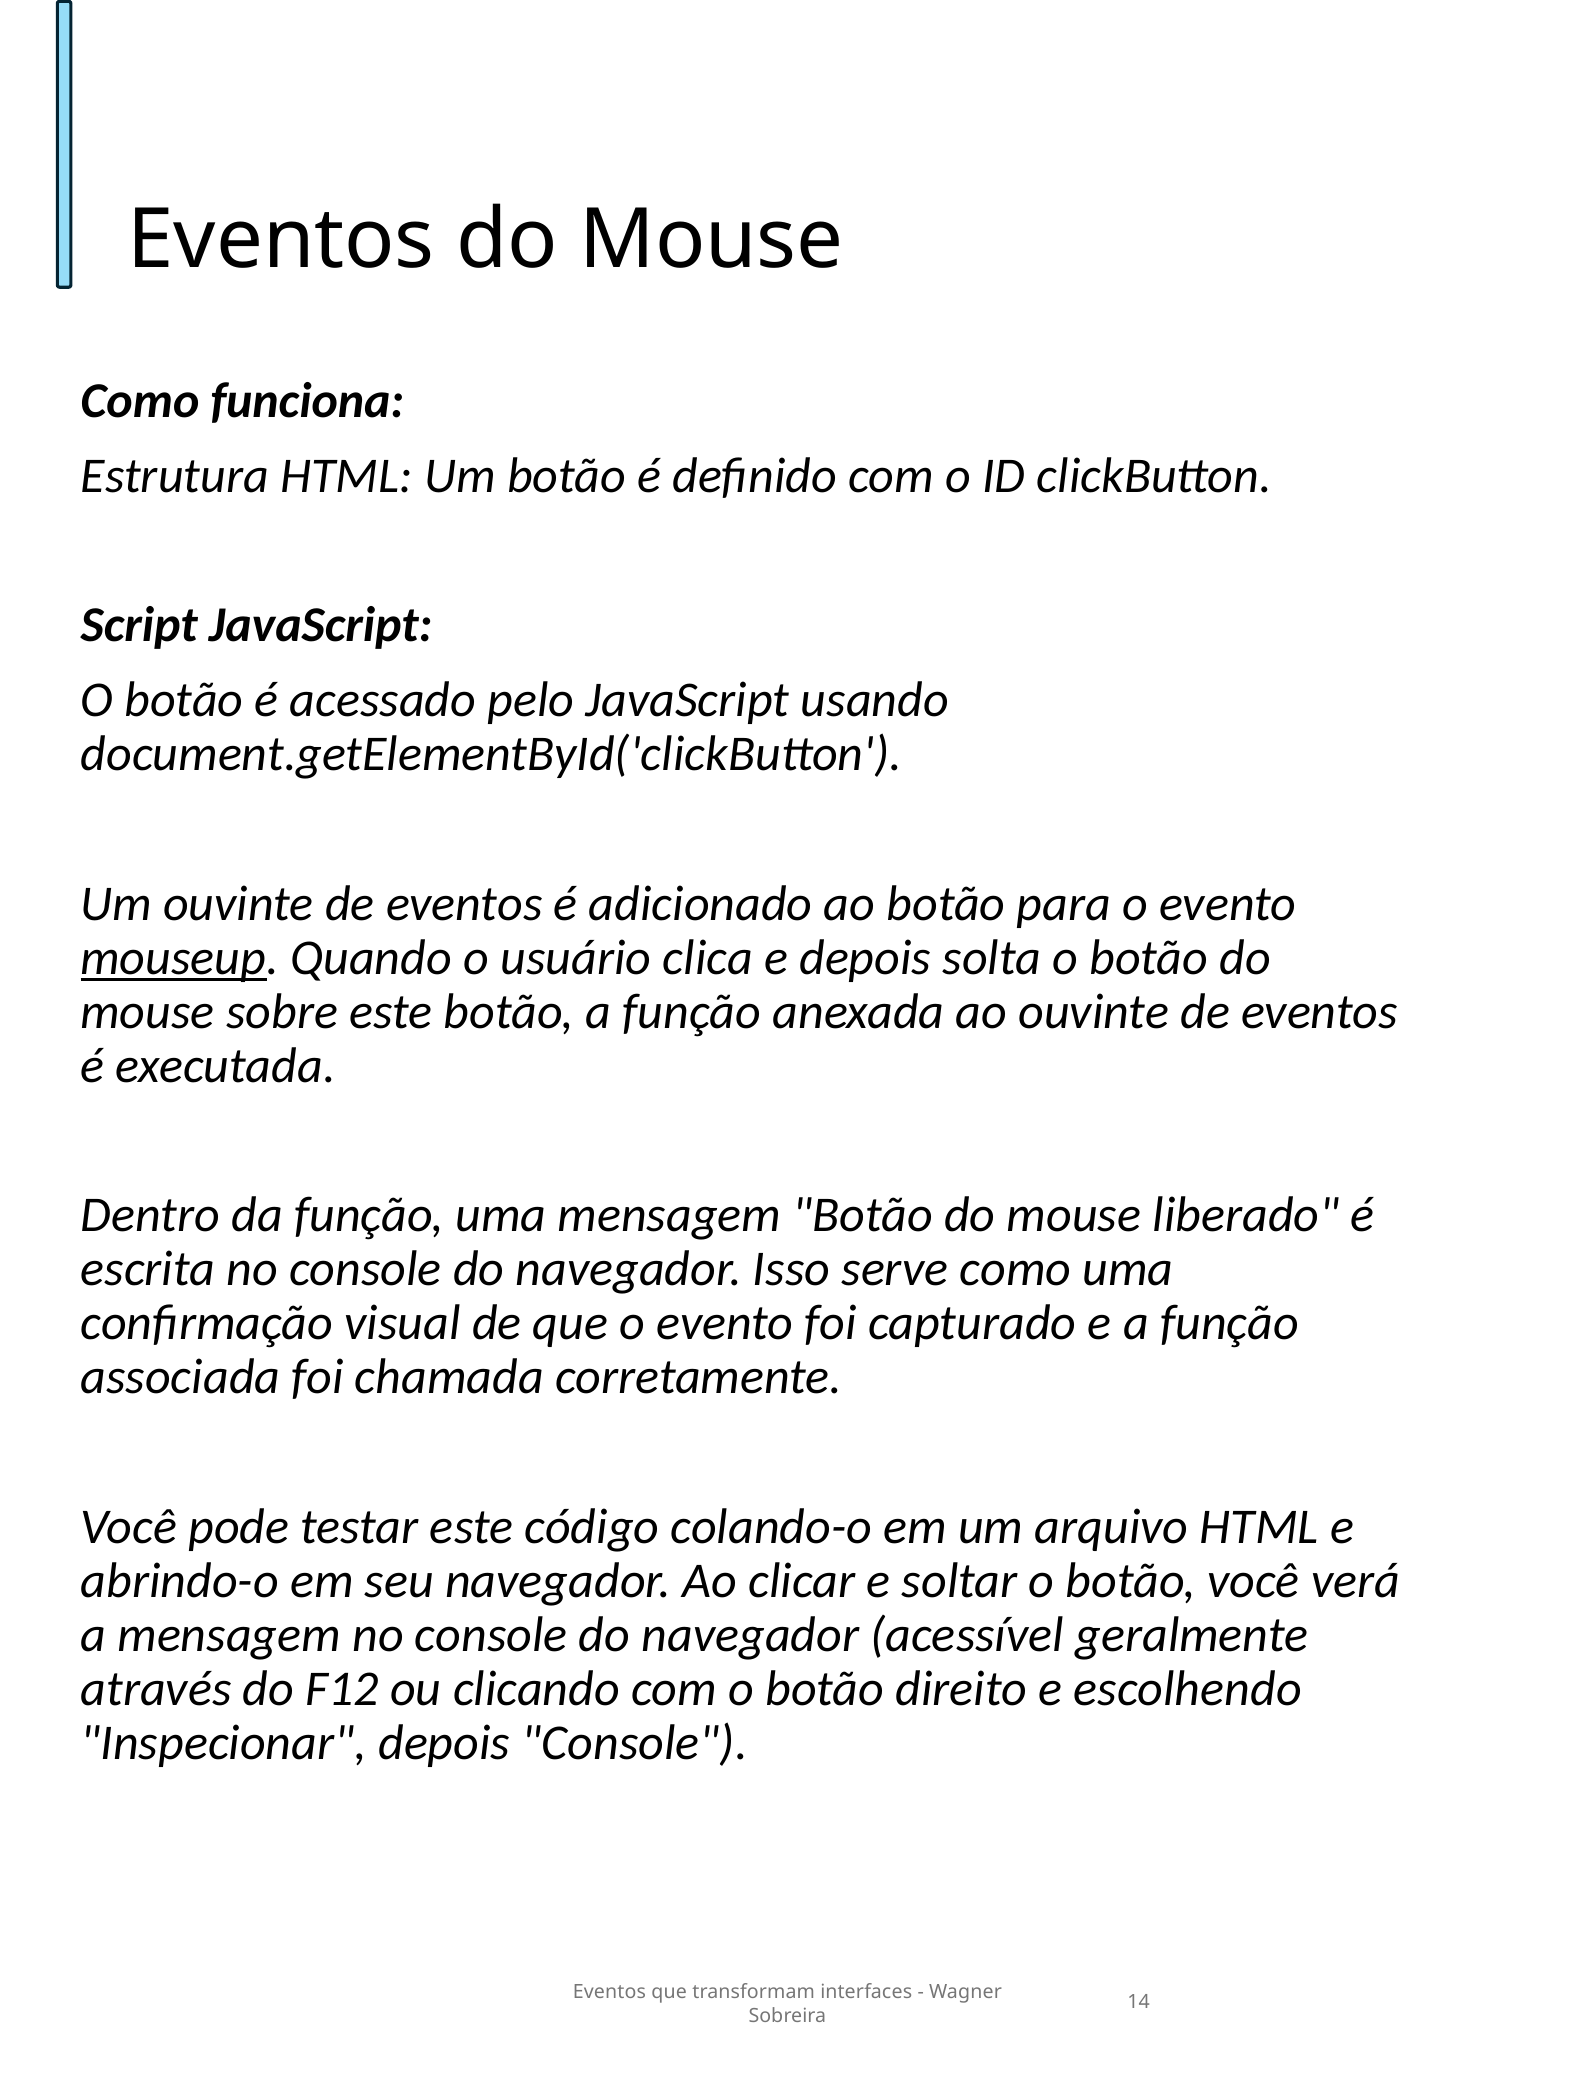

Eventos do Mouse
Como funciona:
Estrutura HTML: Um botão é definido com o ID clickButton.
Script JavaScript:
O botão é acessado pelo JavaScript usando document.getElementById('clickButton').
Um ouvinte de eventos é adicionado ao botão para o evento mouseup. Quando o usuário clica e depois solta o botão do mouse sobre este botão, a função anexada ao ouvinte de eventos é executada.
Dentro da função, uma mensagem "Botão do mouse liberado" é escrita no console do navegador. Isso serve como uma confirmação visual de que o evento foi capturado e a função associada foi chamada corretamente.
Você pode testar este código colando-o em um arquivo HTML e abrindo-o em seu navegador. Ao clicar e soltar o botão, você verá a mensagem no console do navegador (acessível geralmente através do F12 ou clicando com o botão direito e escolhendo "Inspecionar", depois "Console").
Eventos que transformam interfaces - Wagner Sobreira